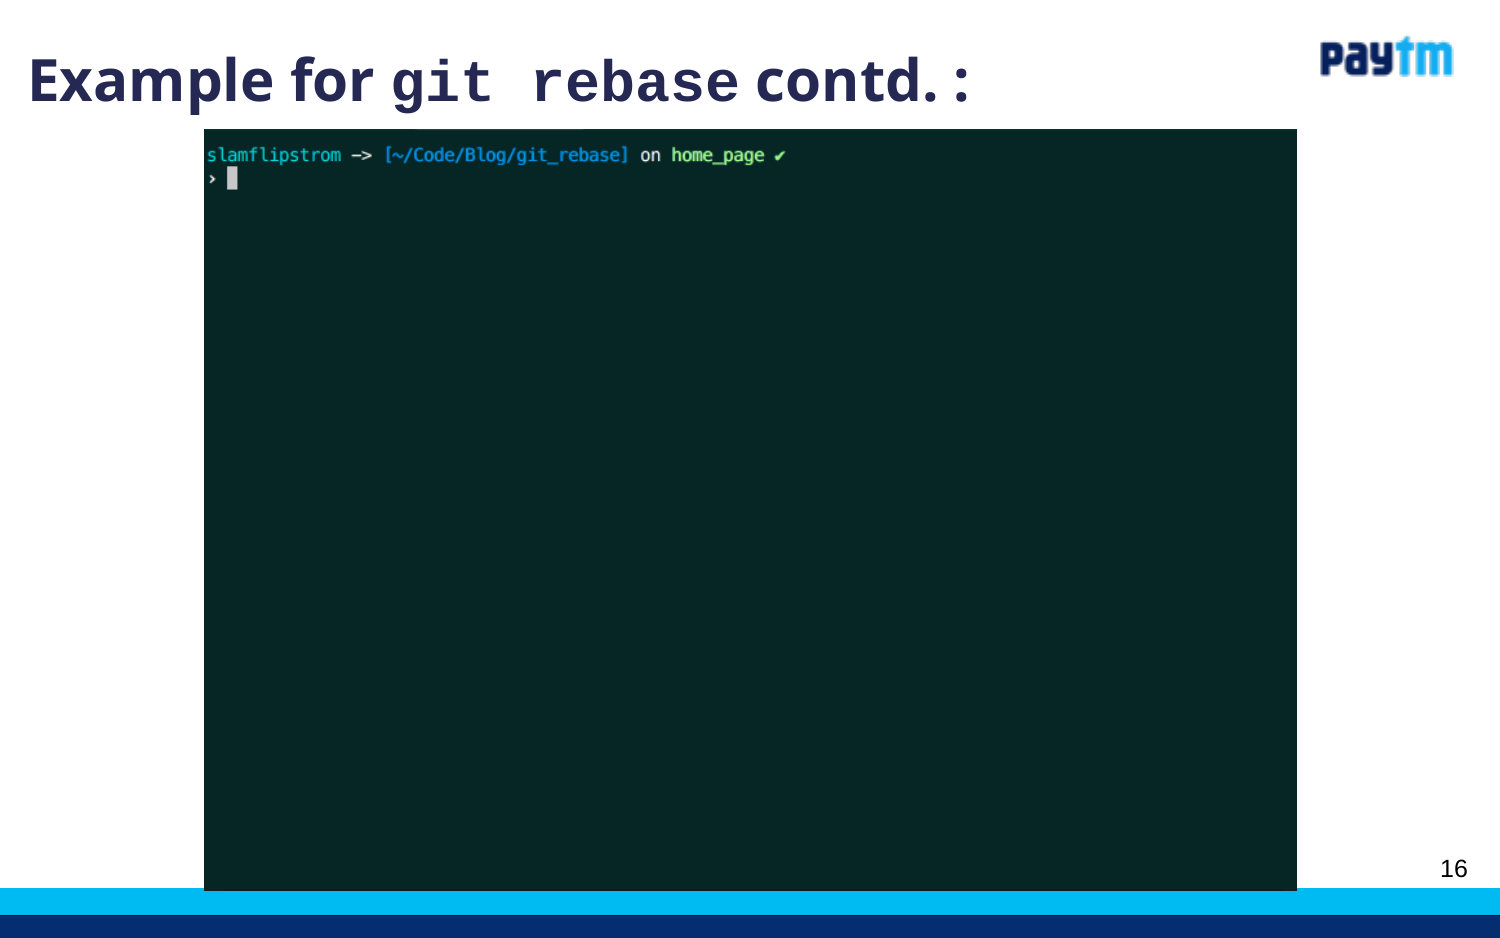

# Example for git rebase contd. :